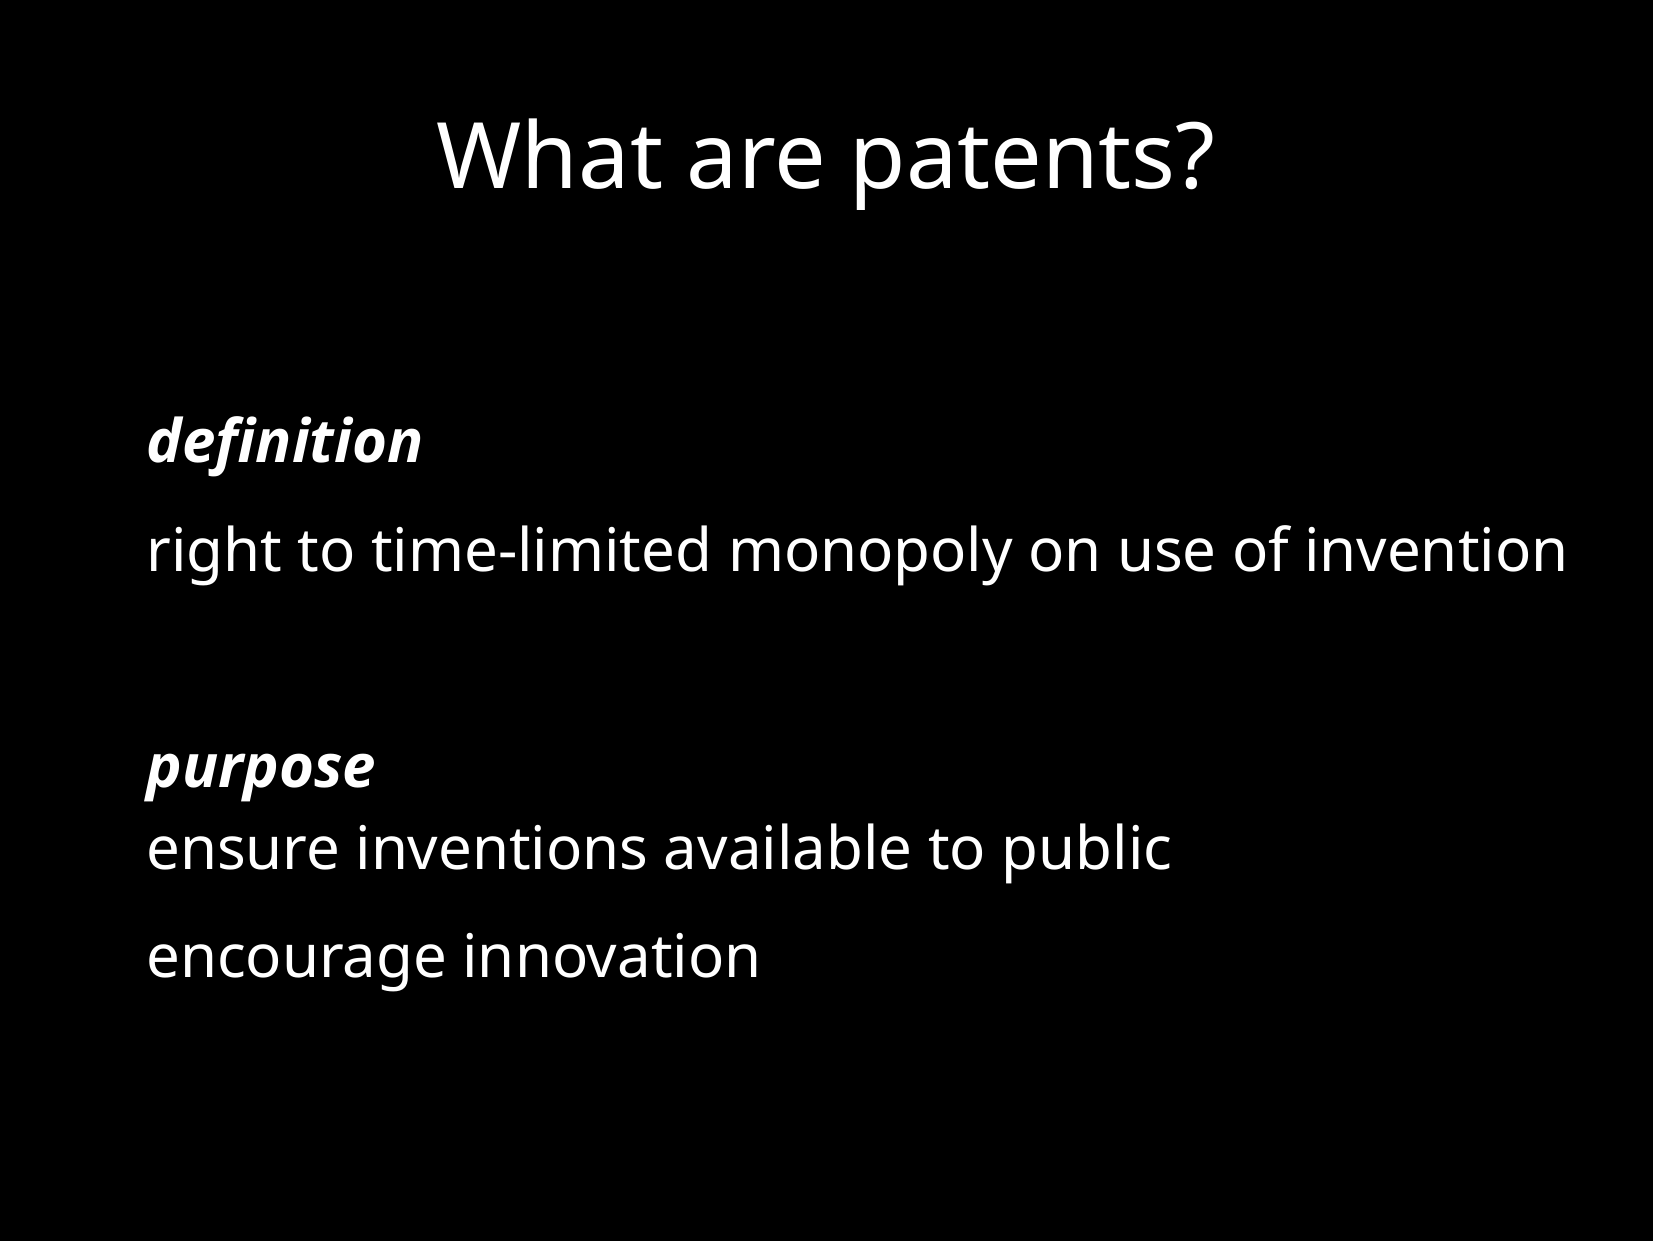

# What are patents?
definition
right to time-limited monopoly on use of invention
purpose
ensure inventions available to public
encourage innovation